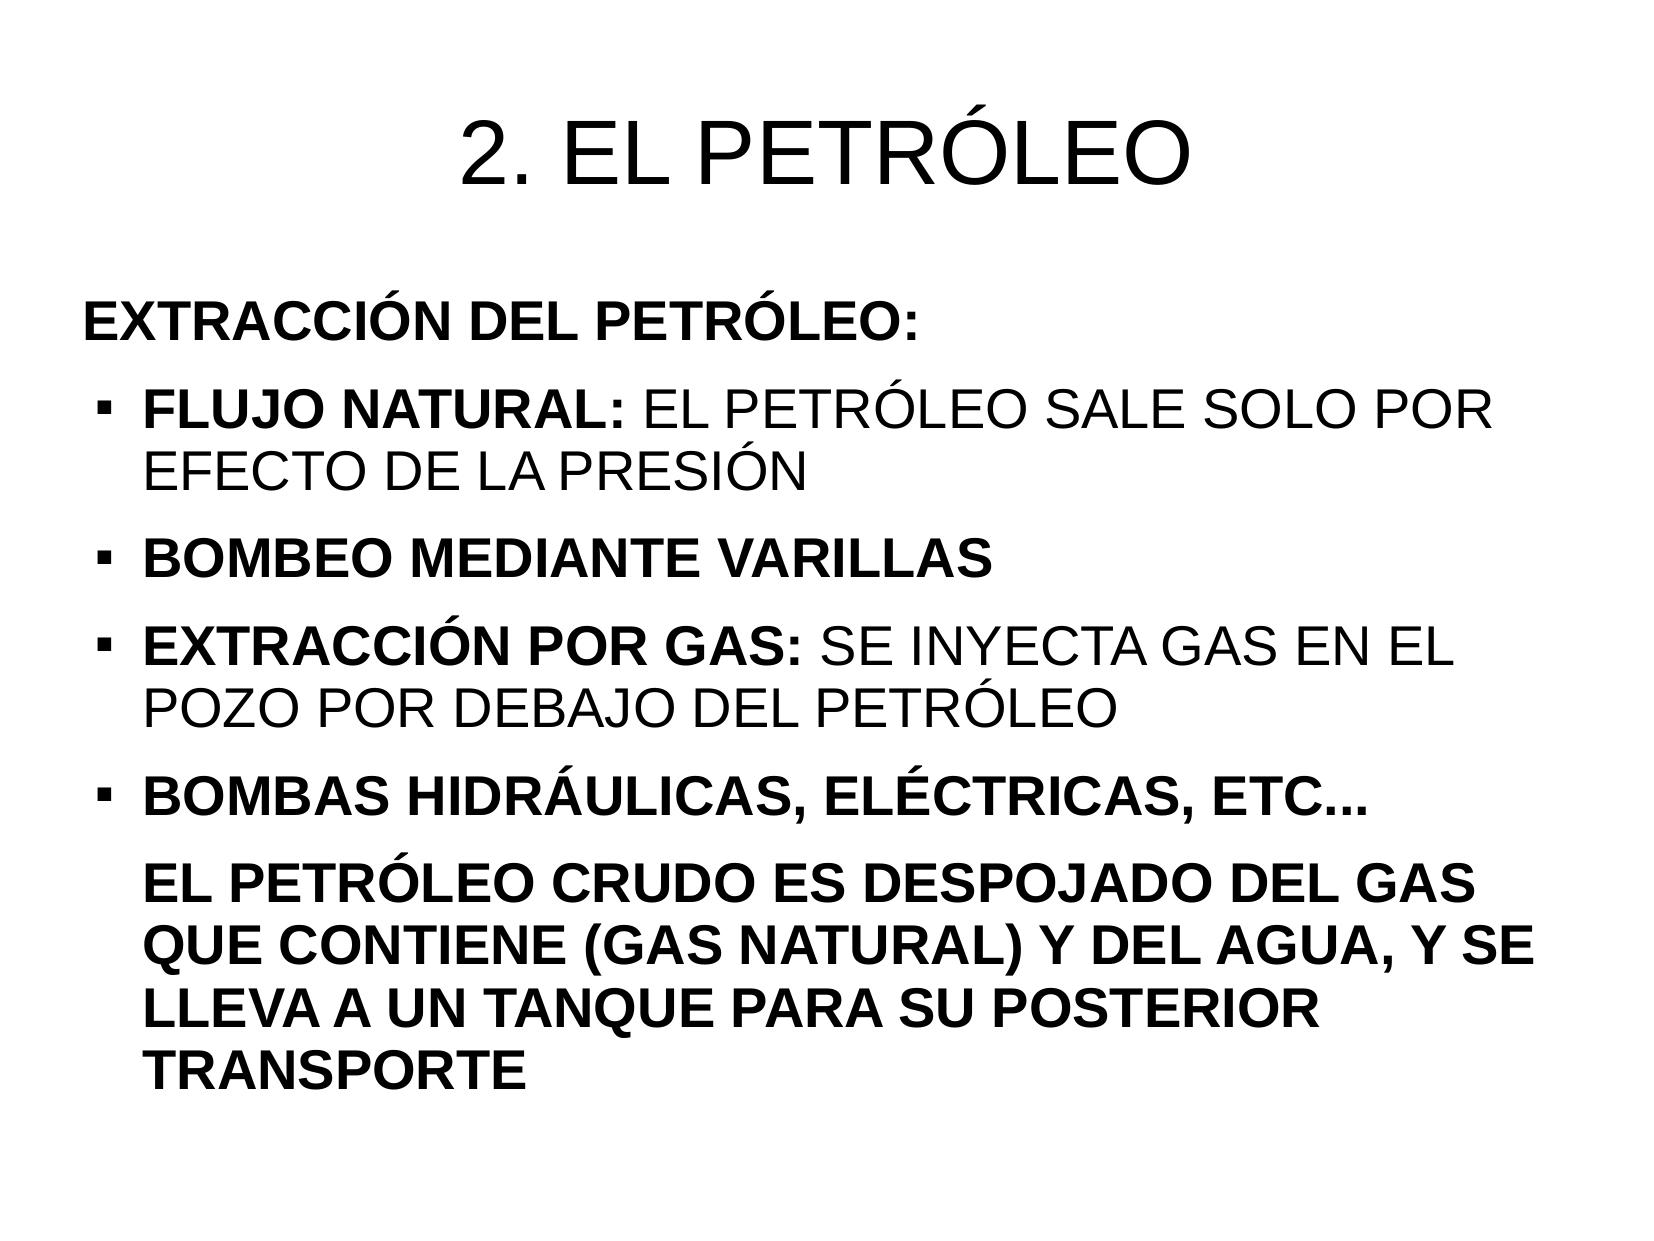

# 2. EL PETRÓLEO
EXTRACCIÓN DEL PETRÓLEO:
FLUJO NATURAL: EL PETRÓLEO SALE SOLO POR EFECTO DE LA PRESIÓN
BOMBEO MEDIANTE VARILLAS
EXTRACCIÓN POR GAS: SE INYECTA GAS EN EL POZO POR DEBAJO DEL PETRÓLEO
BOMBAS HIDRÁULICAS, ELÉCTRICAS, ETC...
EL PETRÓLEO CRUDO ES DESPOJADO DEL GAS QUE CONTIENE (GAS NATURAL) Y DEL AGUA, Y SE LLEVA A UN TANQUE PARA SU POSTERIOR TRANSPORTE